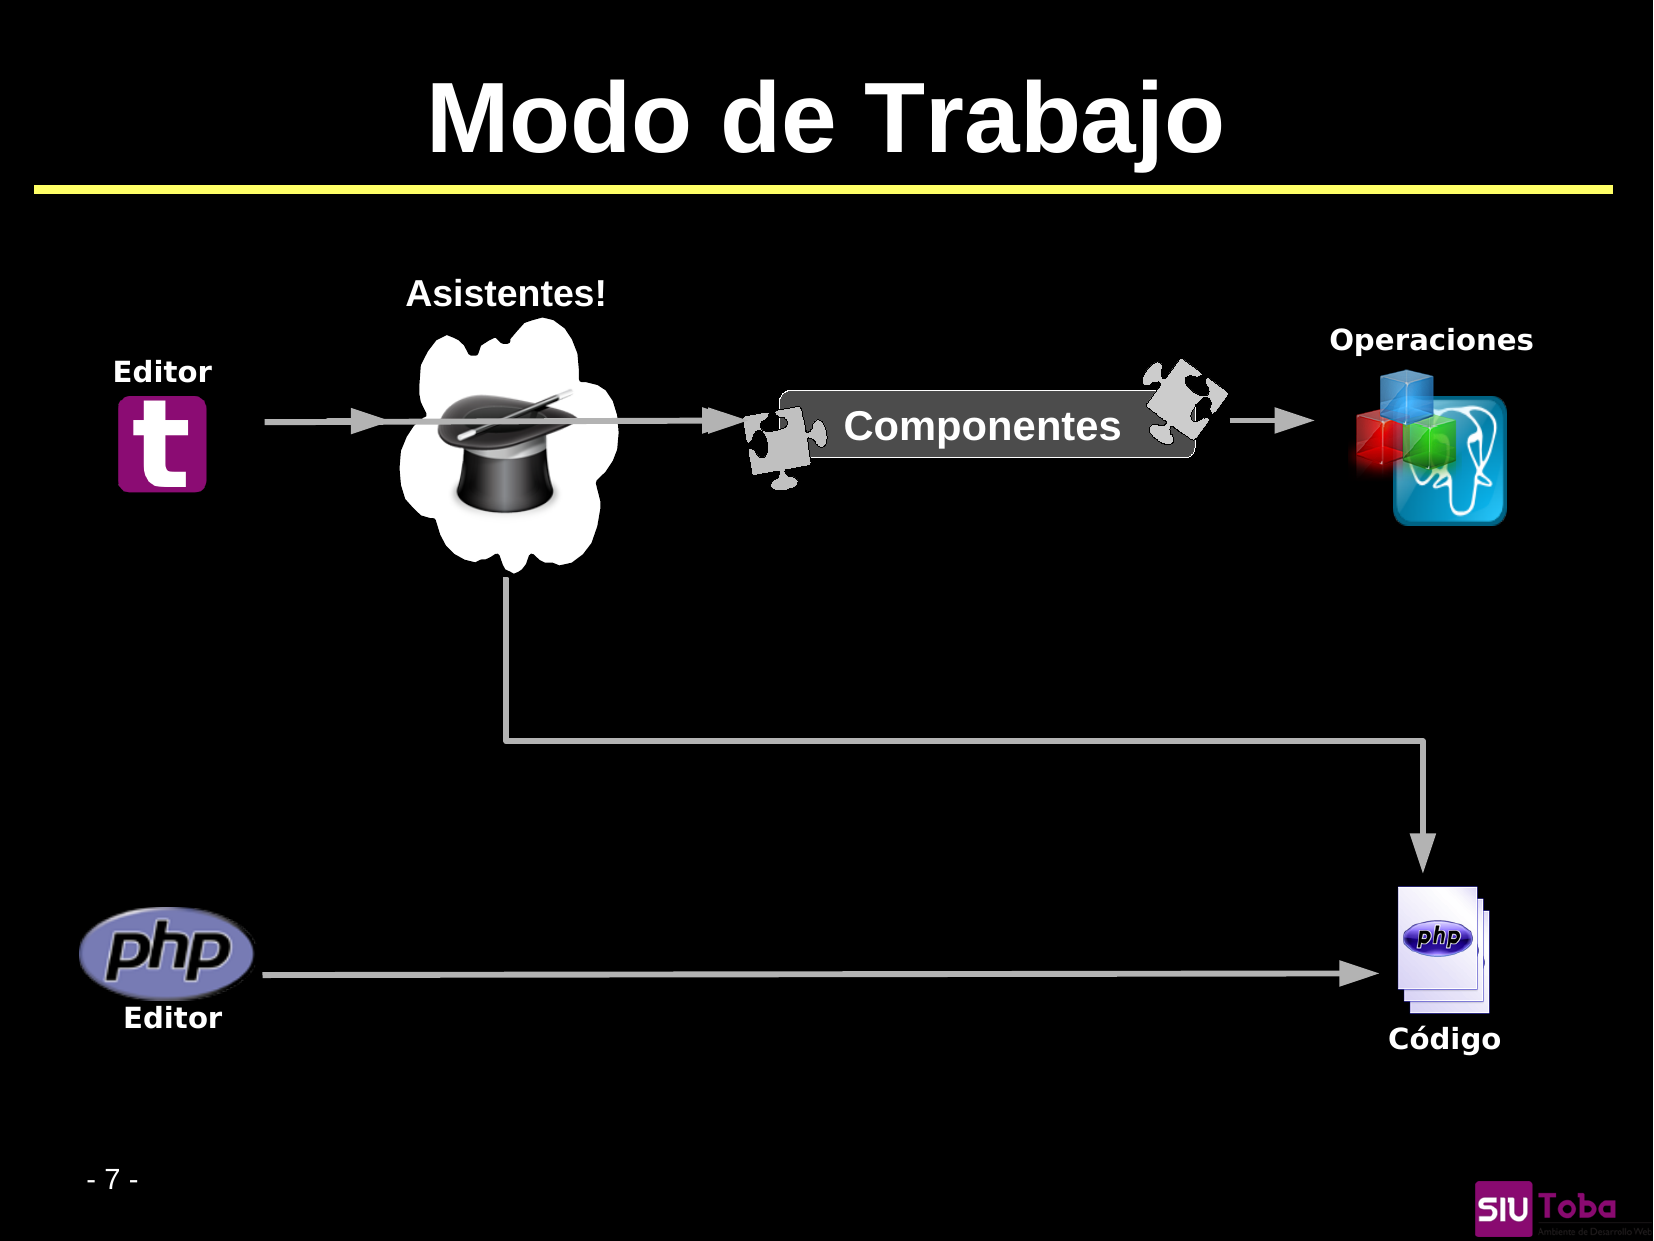

# Modo de Trabajo
Asistentes!
Operaciones
Componentes
Editor
Código
Editor
7